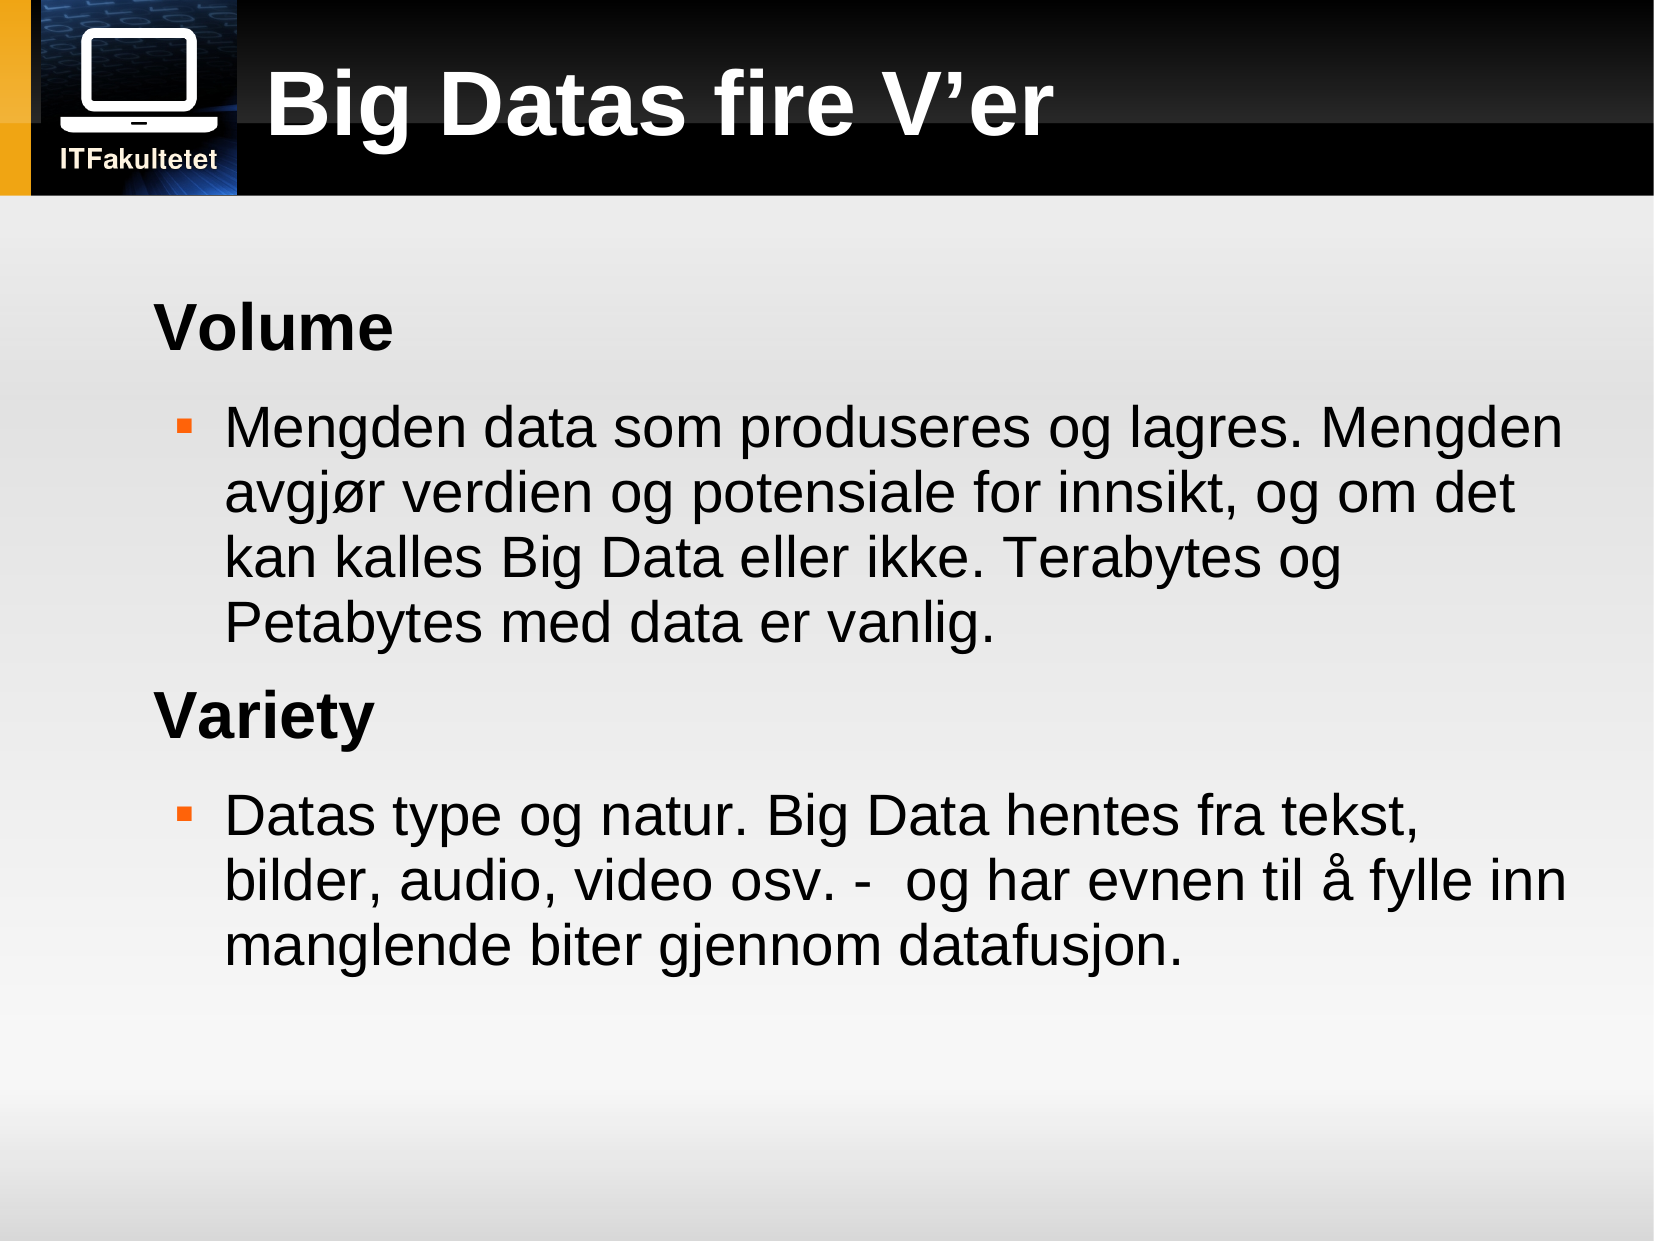

# Big Datas fire V’er
Volume
Mengden data som produseres og lagres. Mengden avgjør verdien og potensiale for innsikt, og om det kan kalles Big Data eller ikke. Terabytes og Petabytes med data er vanlig.
Variety
Datas type og natur. Big Data hentes fra tekst, bilder, audio, video osv. - og har evnen til å fylle inn manglende biter gjennom datafusjon.